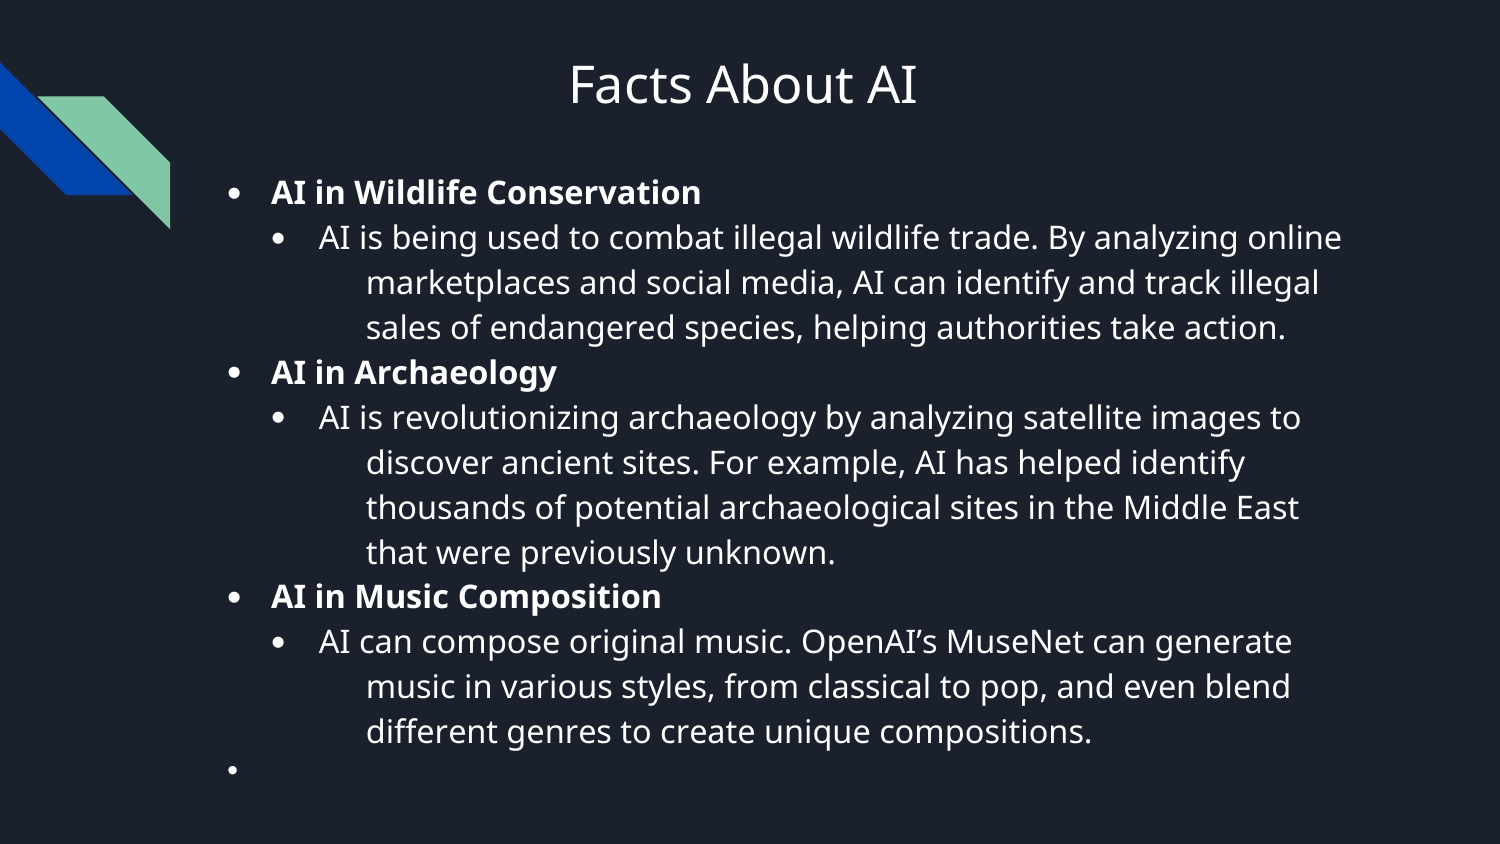

Facts About AI
# AI in Wildlife Conservation
AI is being used to combat illegal wildlife trade. By analyzing online marketplaces and social media, AI can identify and track illegal sales of endangered species, helping authorities take action.
AI in Archaeology
AI is revolutionizing archaeology by analyzing satellite images to discover ancient sites. For example, AI has helped identify thousands of potential archaeological sites in the Middle East that were previously unknown.
AI in Music Composition
AI can compose original music. OpenAI’s MuseNet can generate music in various styles, from classical to pop, and even blend different genres to create unique compositions.